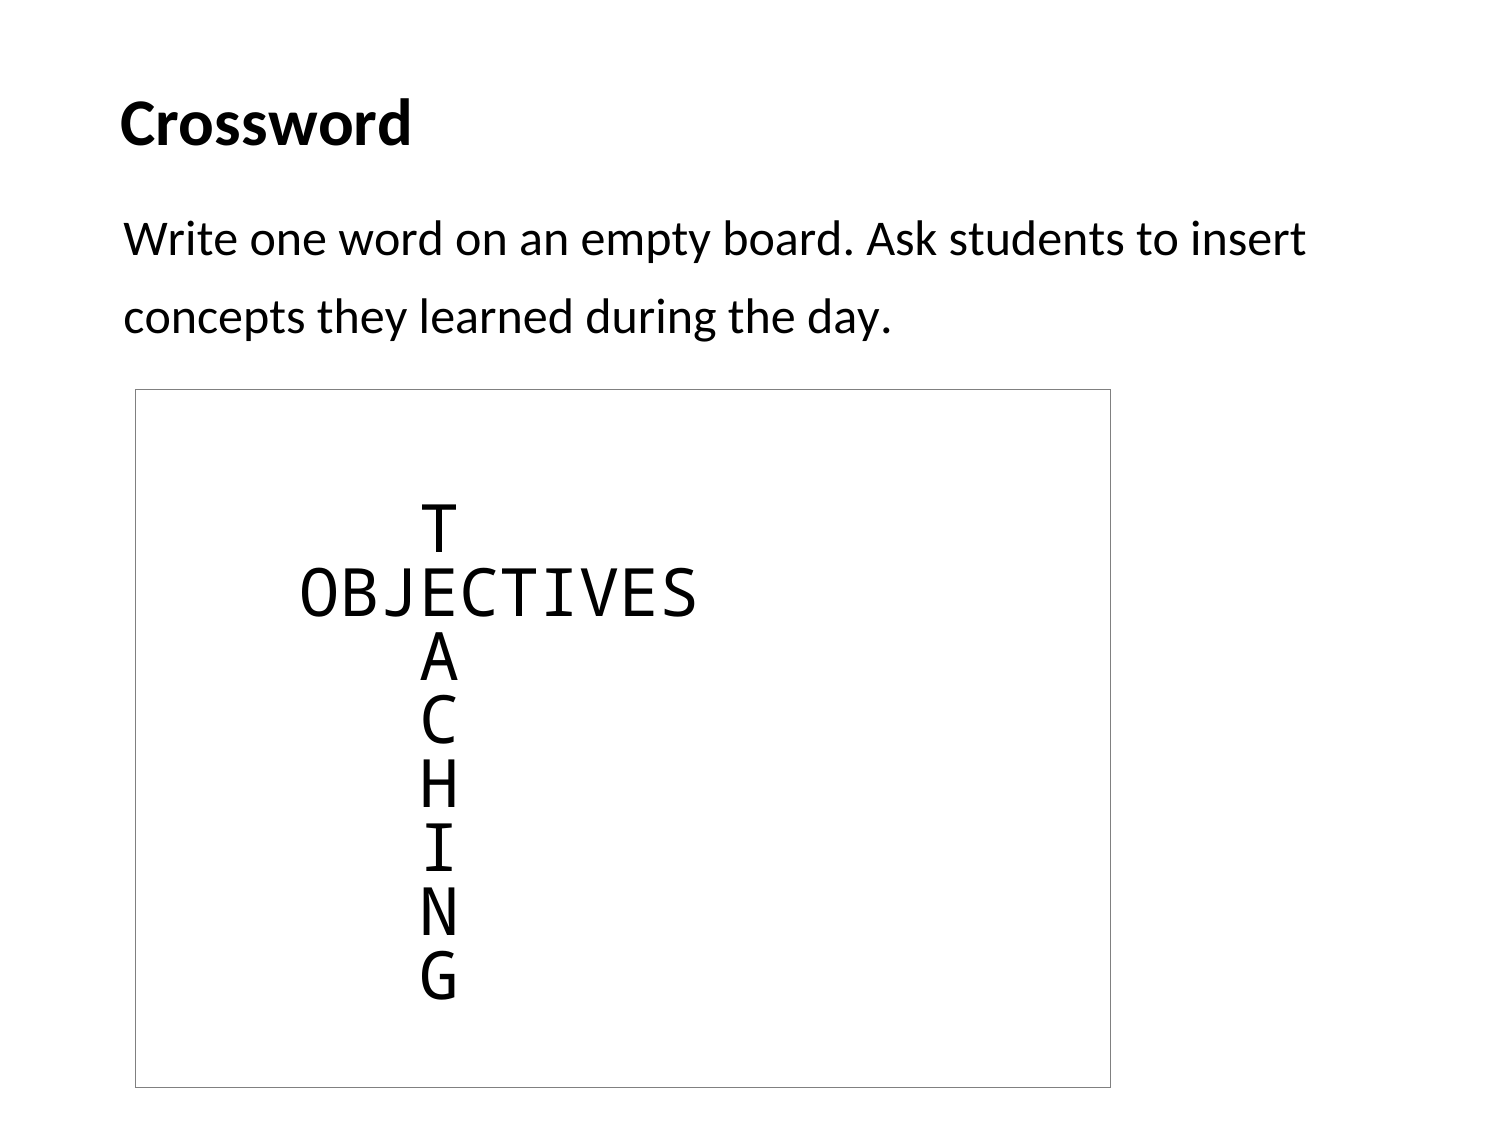

Crossword
Write one word on an empty board. Ask students to insert concepts they learned during the day.
 T
OBJECTIVES
 A
 C
 H
 I
 N
 G